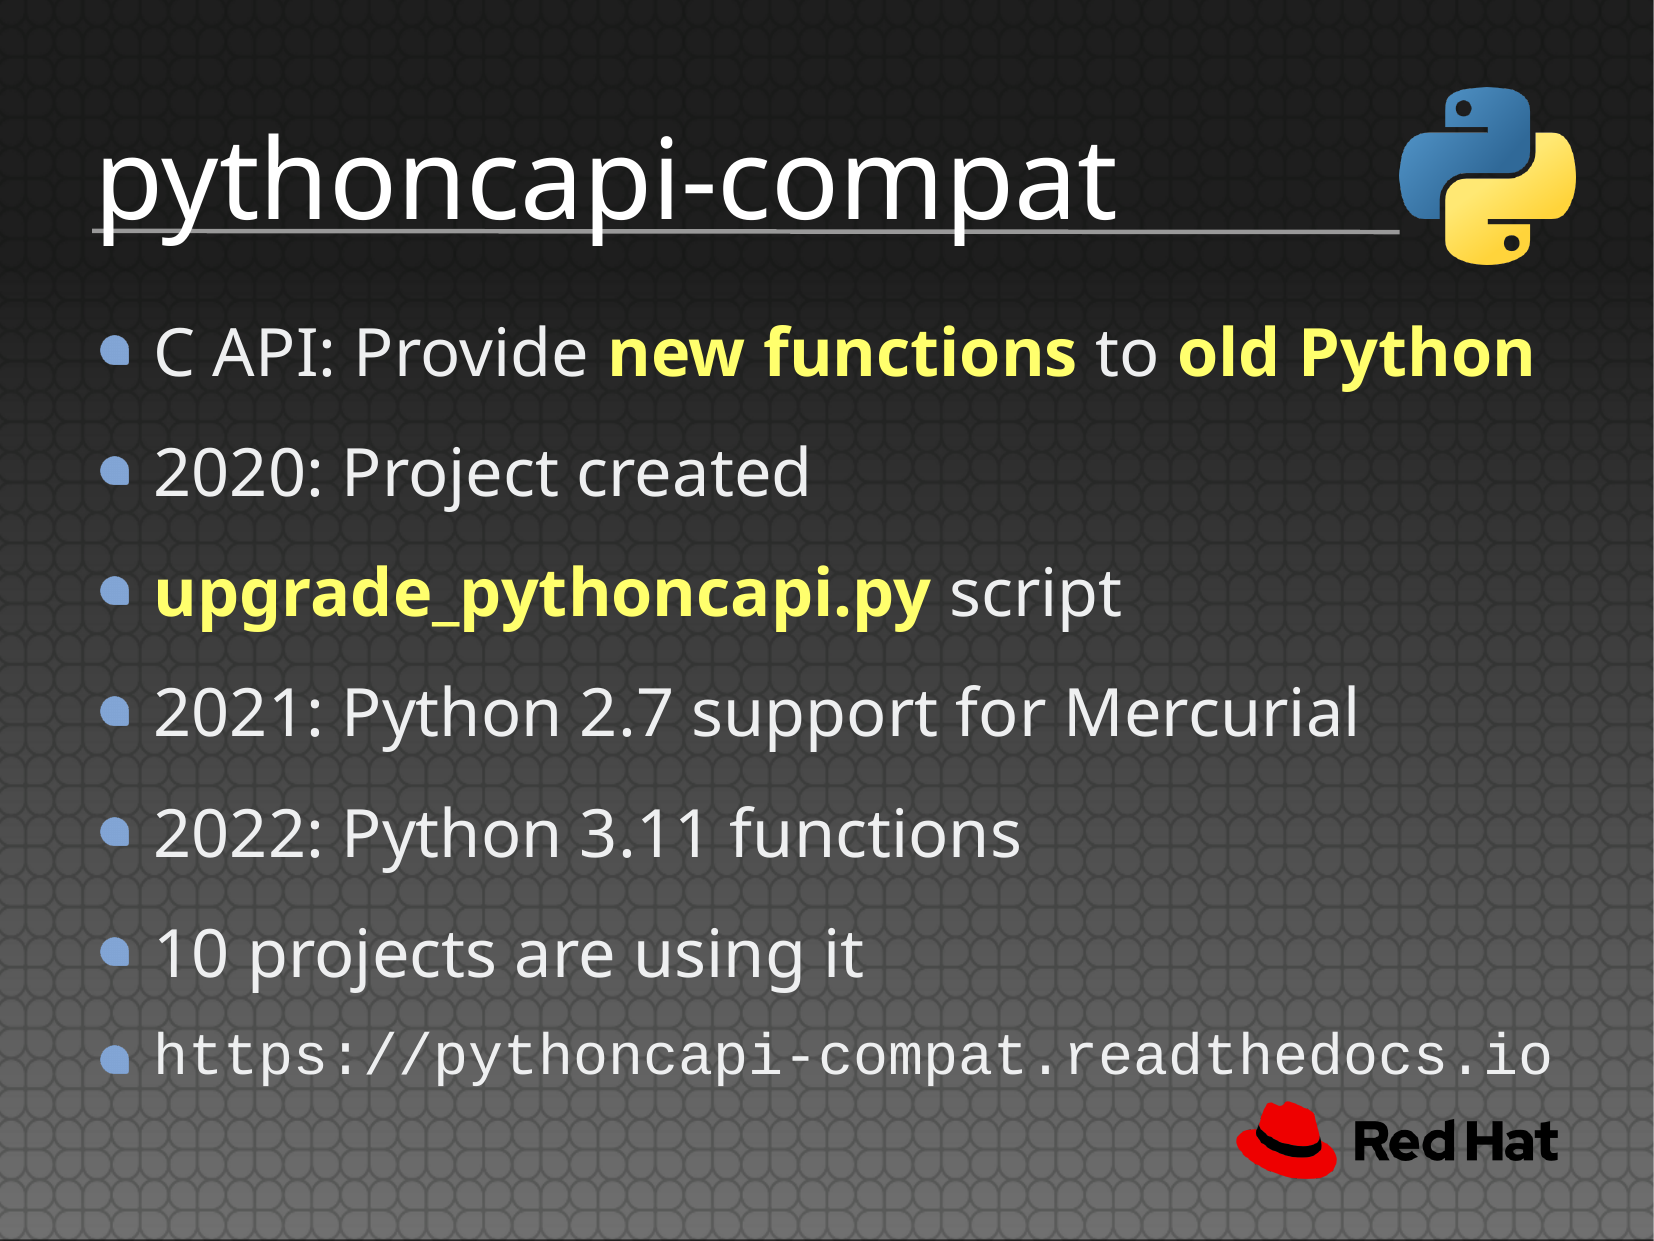

pythoncapi-compat
# C API: Provide new functions to old Python
2020: Project created
upgrade_pythoncapi.py script
2021: Python 2.7 support for Mercurial
2022: Python 3.11 functions
10 projects are using it
https://pythoncapi-compat.readthedocs.io